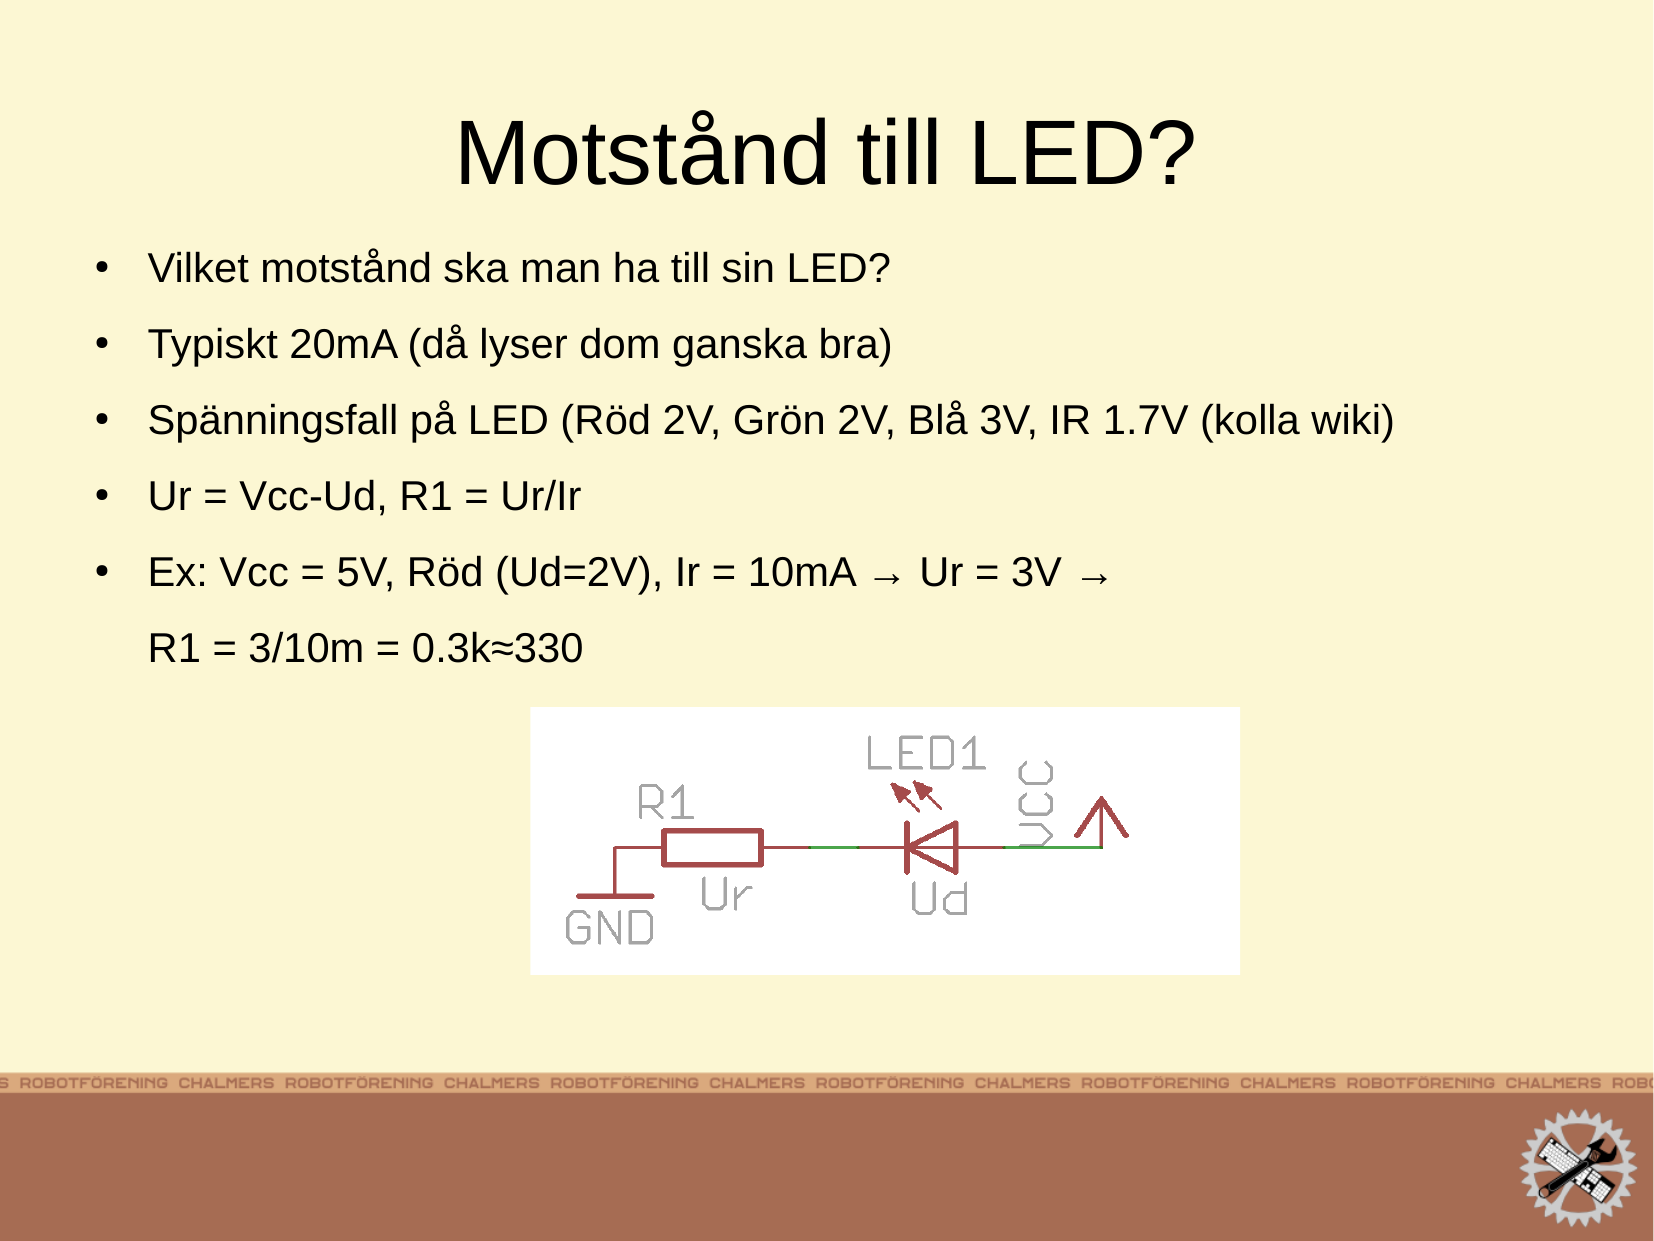

# Motstånd till LED?
Vilket motstånd ska man ha till sin LED?
Typiskt 20mA (då lyser dom ganska bra)
Spänningsfall på LED (Röd 2V, Grön 2V, Blå 3V, IR 1.7V (kolla wiki)
Ur = Vcc-Ud, R1 = Ur/Ir
Ex: Vcc = 5V, Röd (Ud=2V), Ir = 10mA → Ur = 3V →
R1 = 3/10m = 0.3k≈330